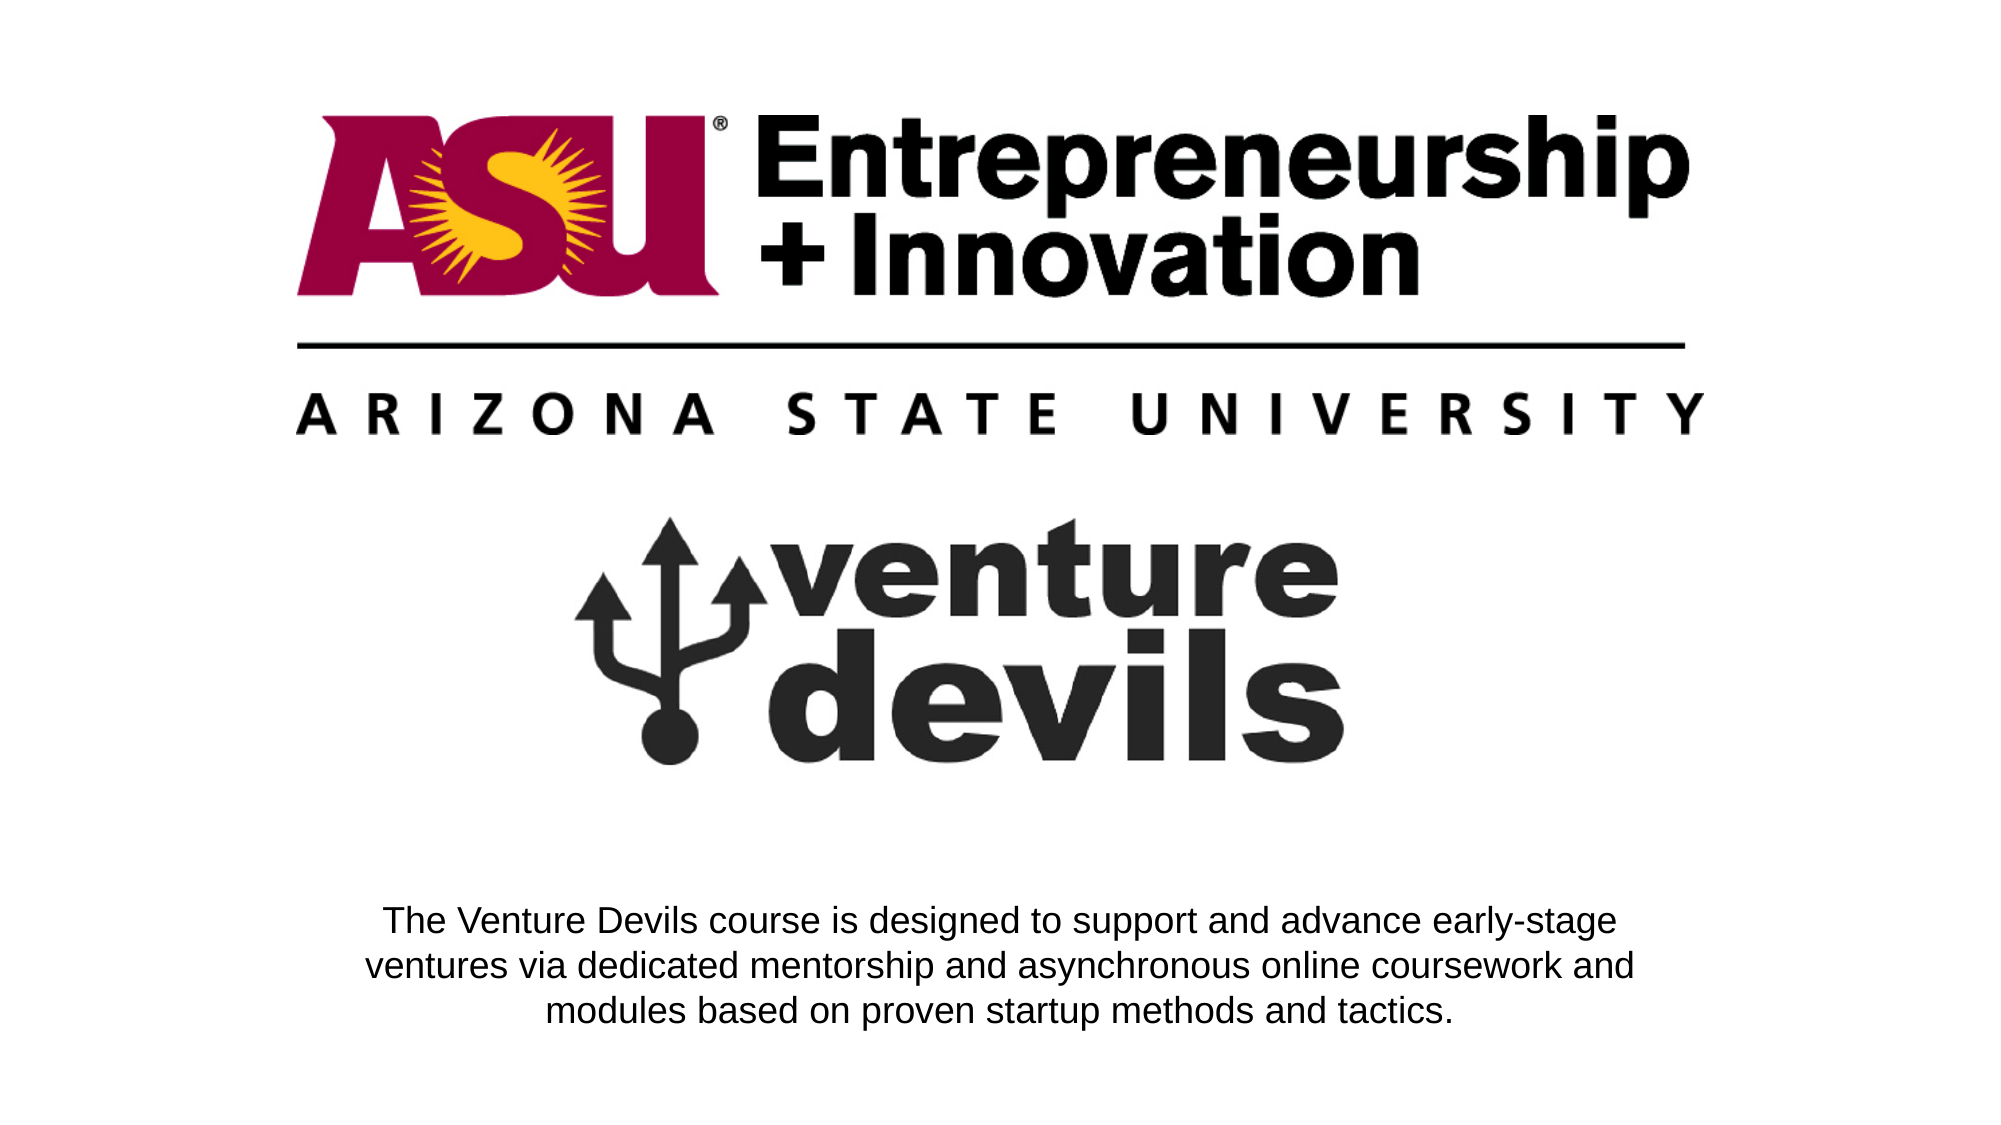

The Venture Devils course is designed to support and advance early-stage ventures via dedicated mentorship and asynchronous online coursework and modules based on proven startup methods and tactics.